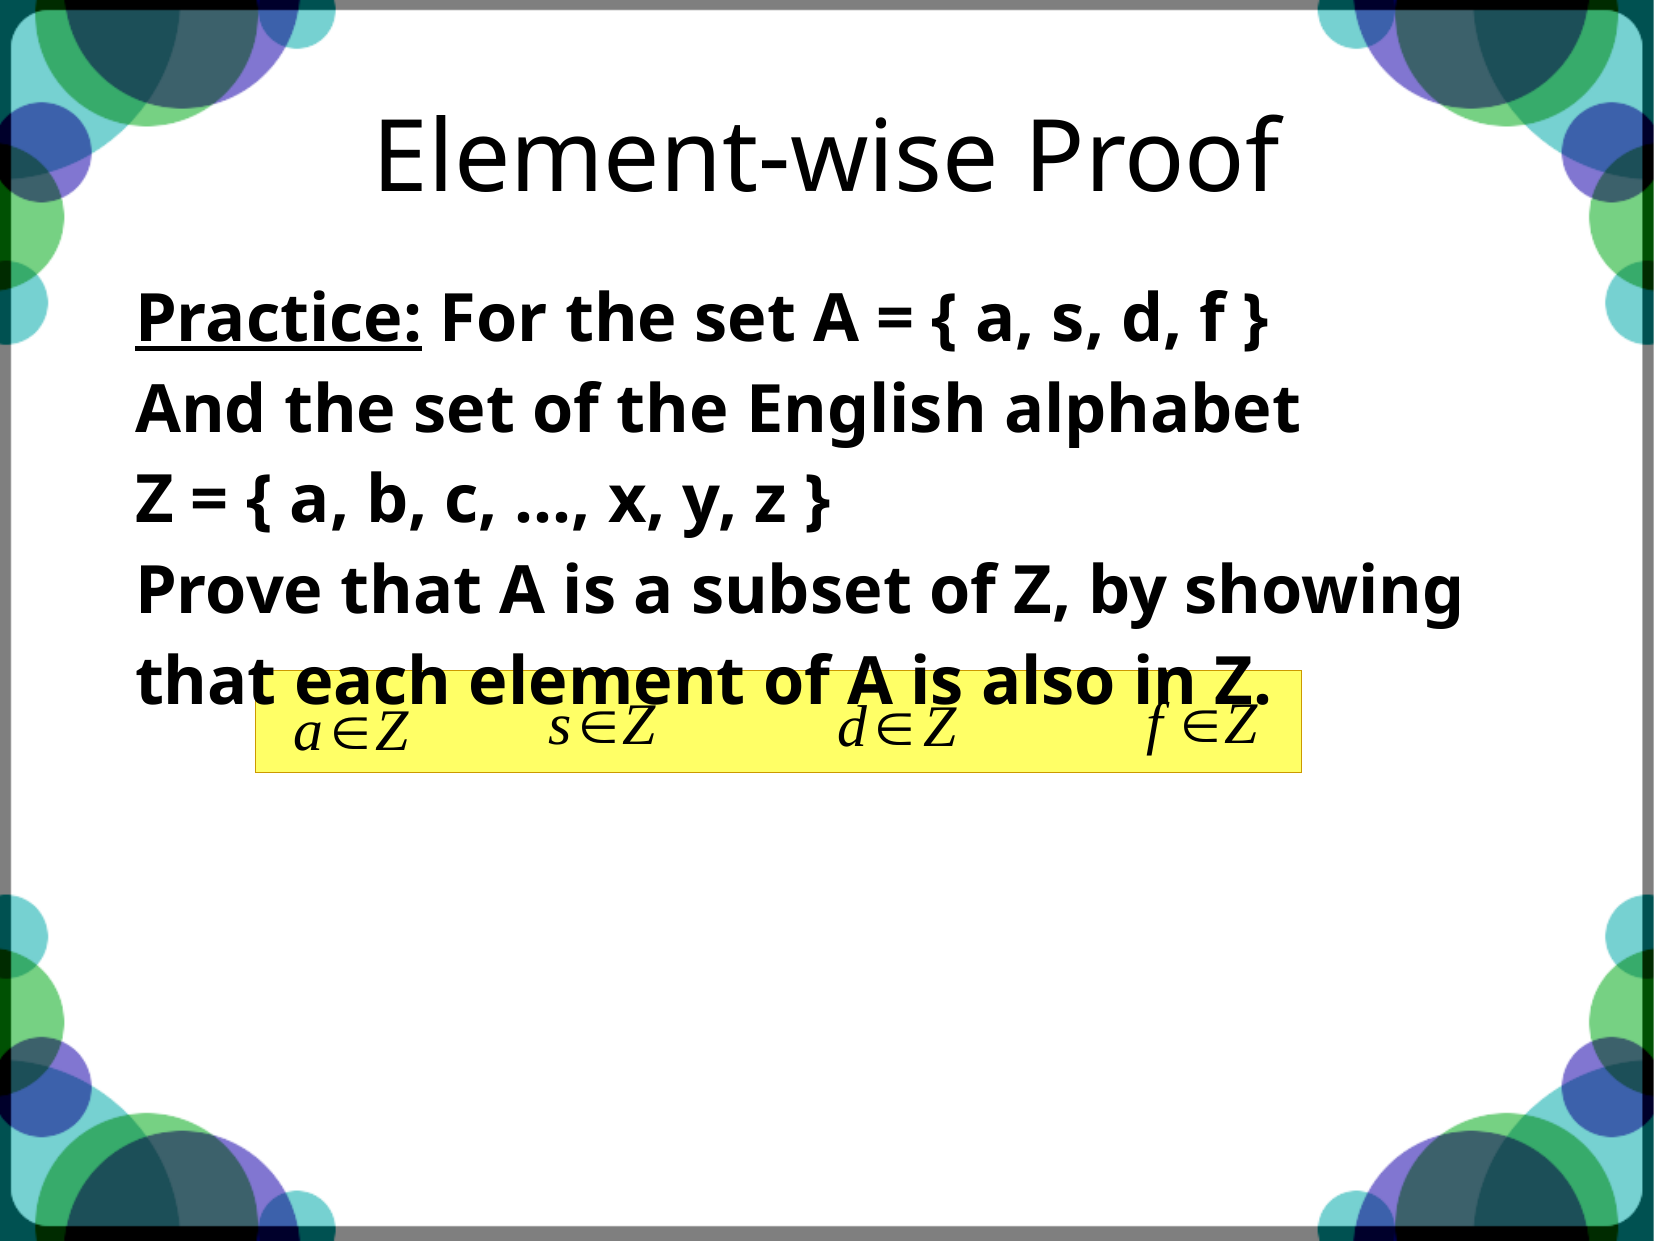

# Element-wise Proof
Practice: For the set A = { a, s, d, f }
And the set of the English alphabet
Z = { a, b, c, …, x, y, z }
Prove that A is a subset of Z, by showing that each element of A is also in Z.